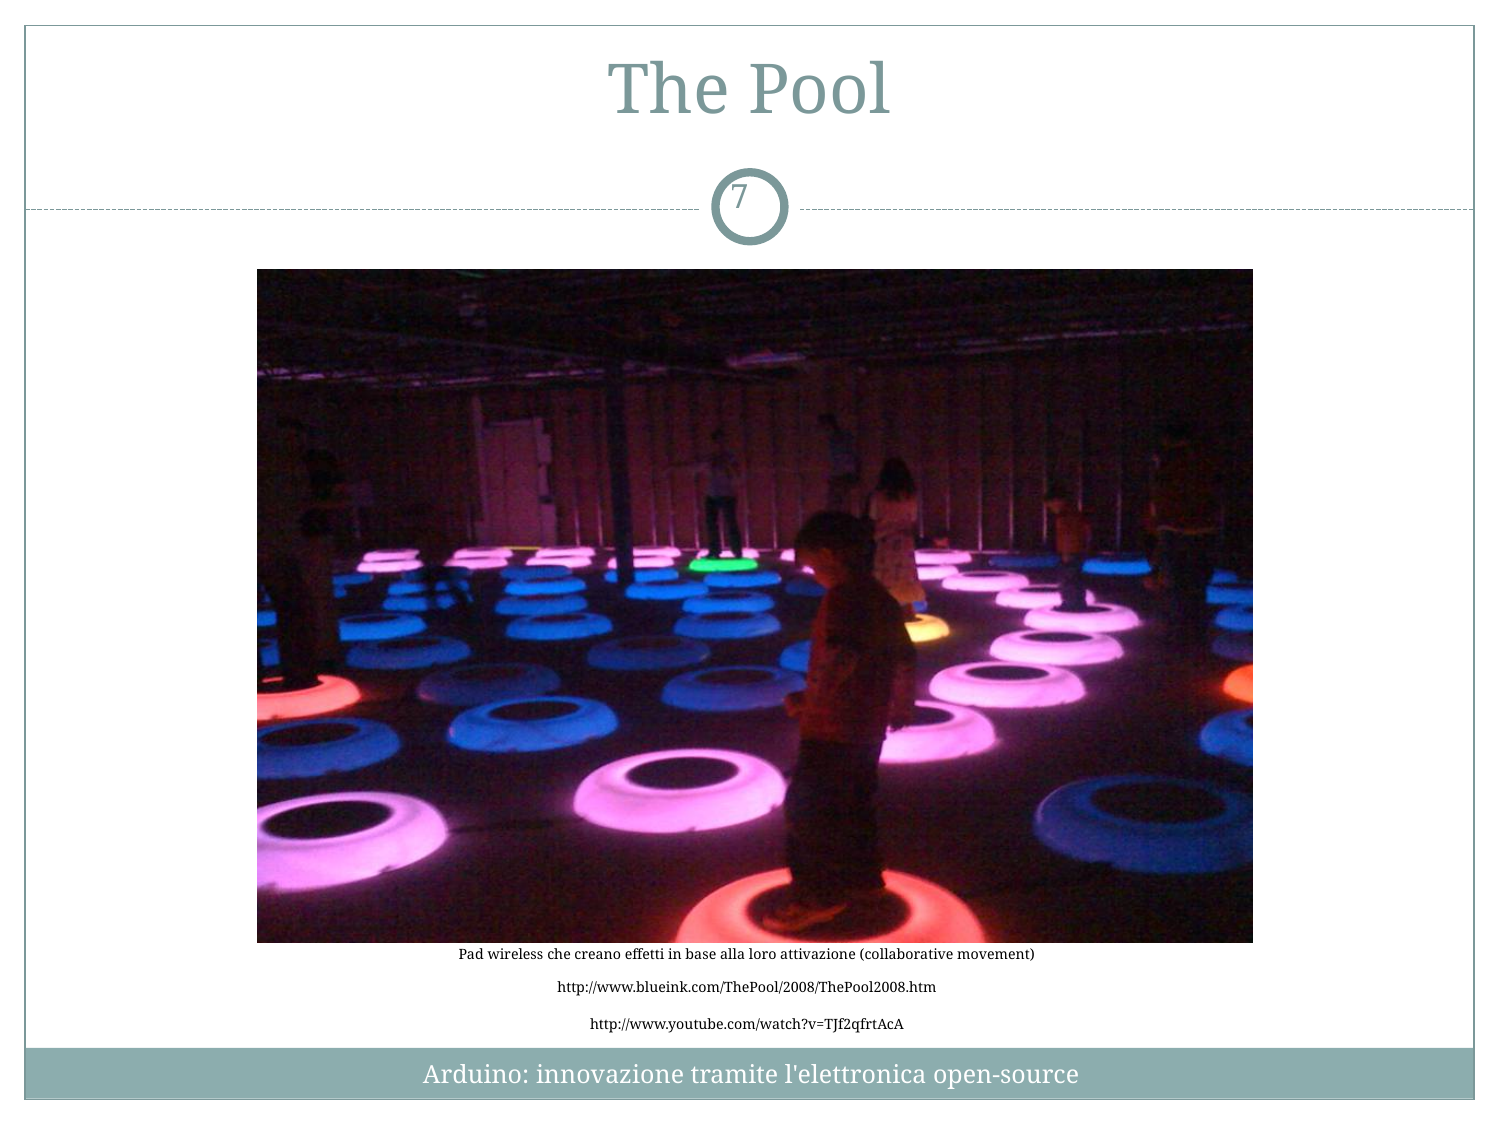

# The Pool
Pad wireless che creano effetti in base alla loro attivazione (collaborative movement)
http://www.blueink.com/ThePool/2008/ThePool2008.htm
http://www.youtube.com/watch?v=TJf2qfrtAcA
Arduino: innovazione tramite l'elettronica open-source